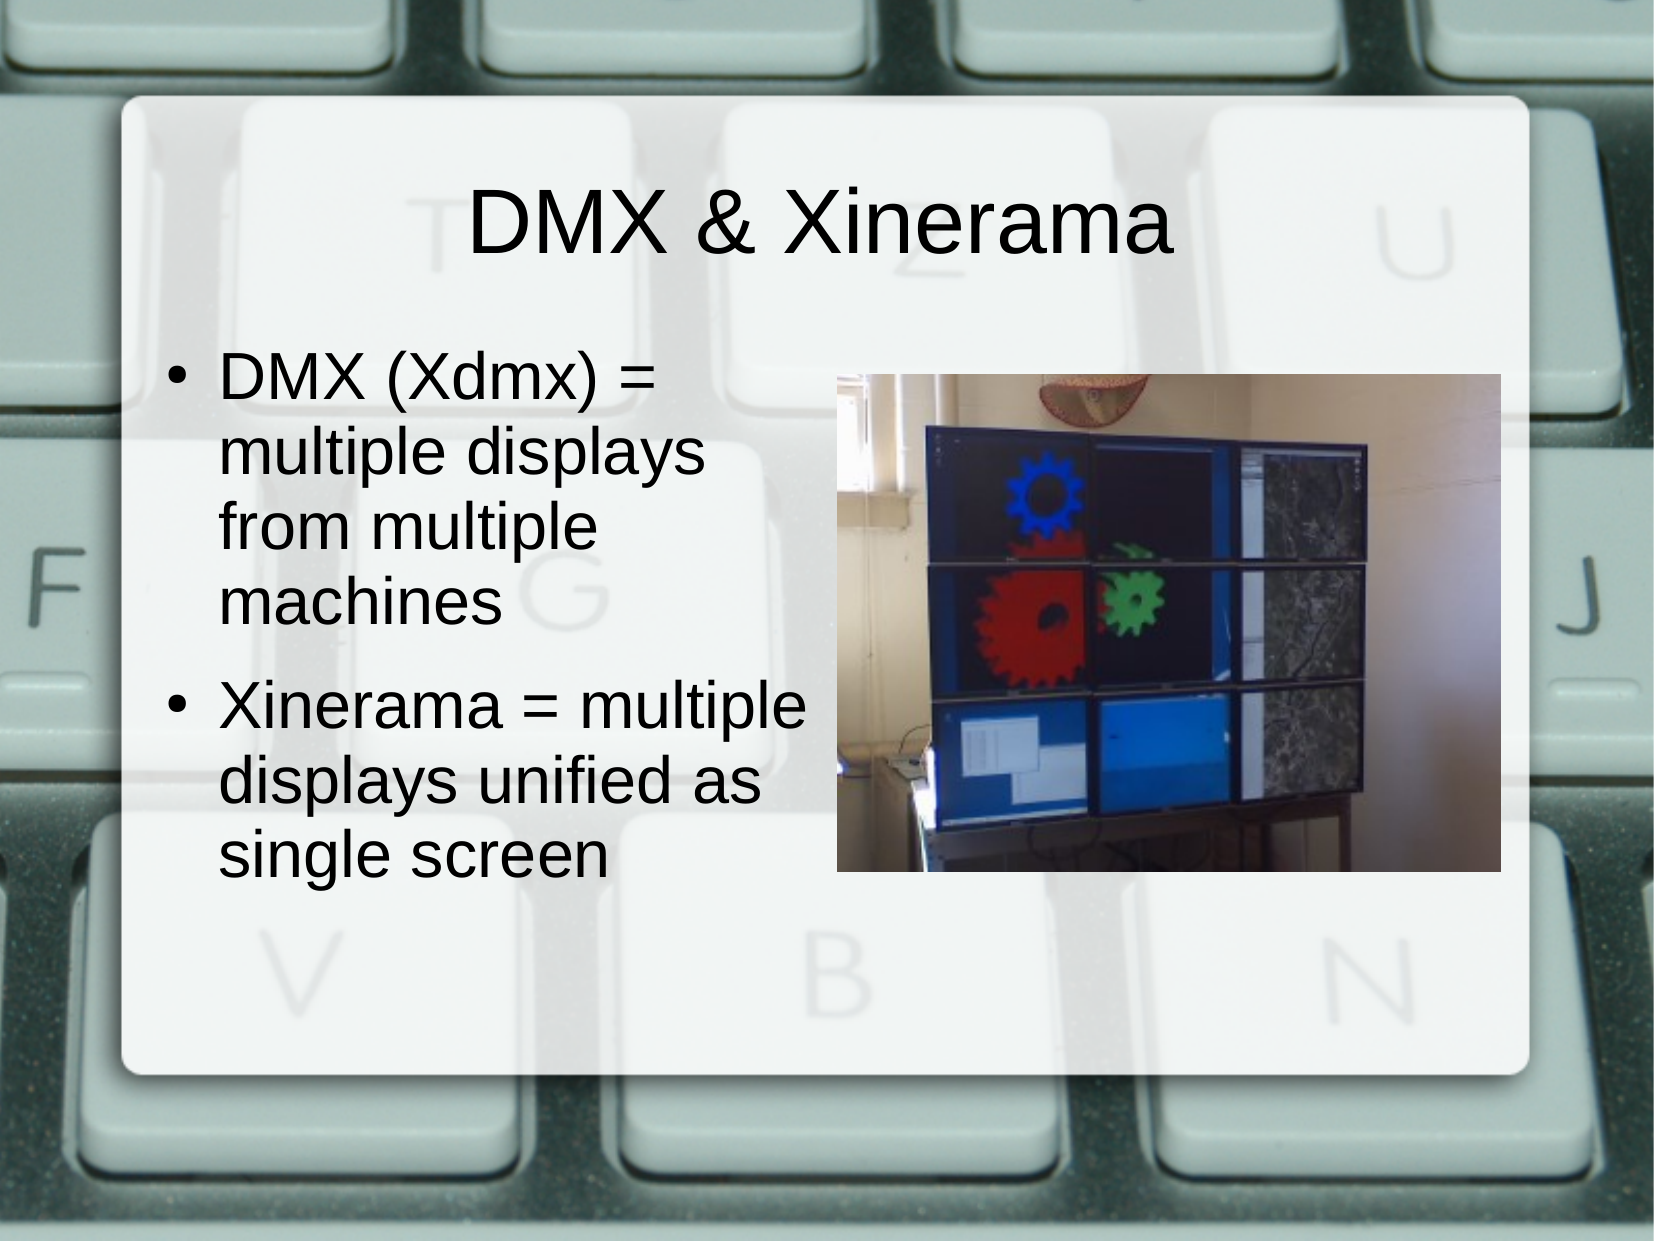

# DMX & Xinerama
DMX (Xdmx) = multiple displays from multiple machines
Xinerama = multiple displays unified as single screen